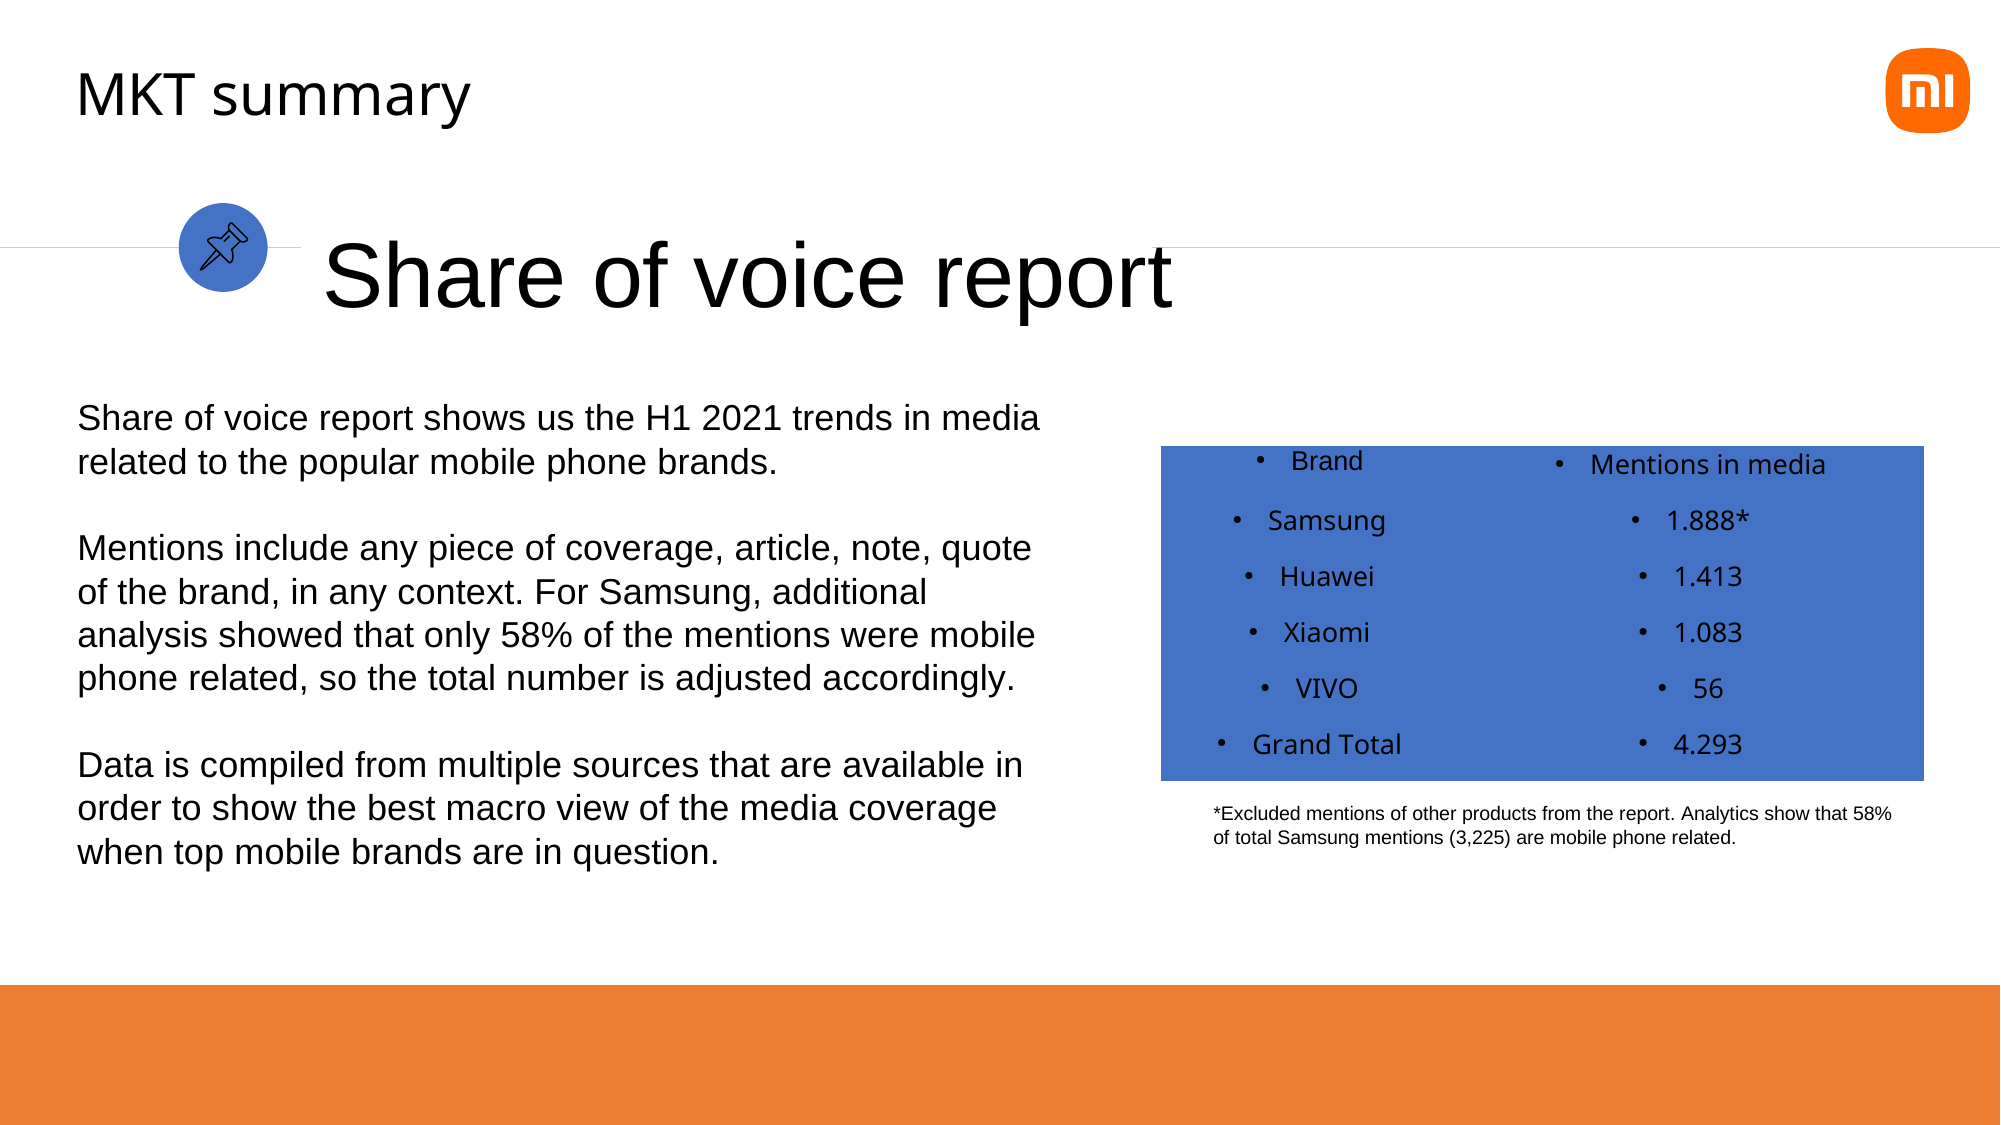

MKT summary
# Share of voice report
Share of voice report shows us the H1 2021 trends in media related to the popular mobile phone brands.
Mentions include any piece of coverage, article, note, quote of the brand, in any context. For Samsung, additional analysis showed that only 58% of the mentions were mobile phone related, so the total number is adjusted accordingly.
Data is compiled from multiple sources that are available in order to show the best macro view of the media coverage when top mobile brands are in question.
| Brand | Mentions in media |
| --- | --- |
| Samsung | 1.888\* |
| Huawei | 1.413 |
| Xiaomi | 1.083 |
| VIVO | 56 |
| Grand Total | 4.293 |
*Excluded mentions of other products from the report. Analytics show that 58% of total Samsung mentions (3,225) are mobile phone related.